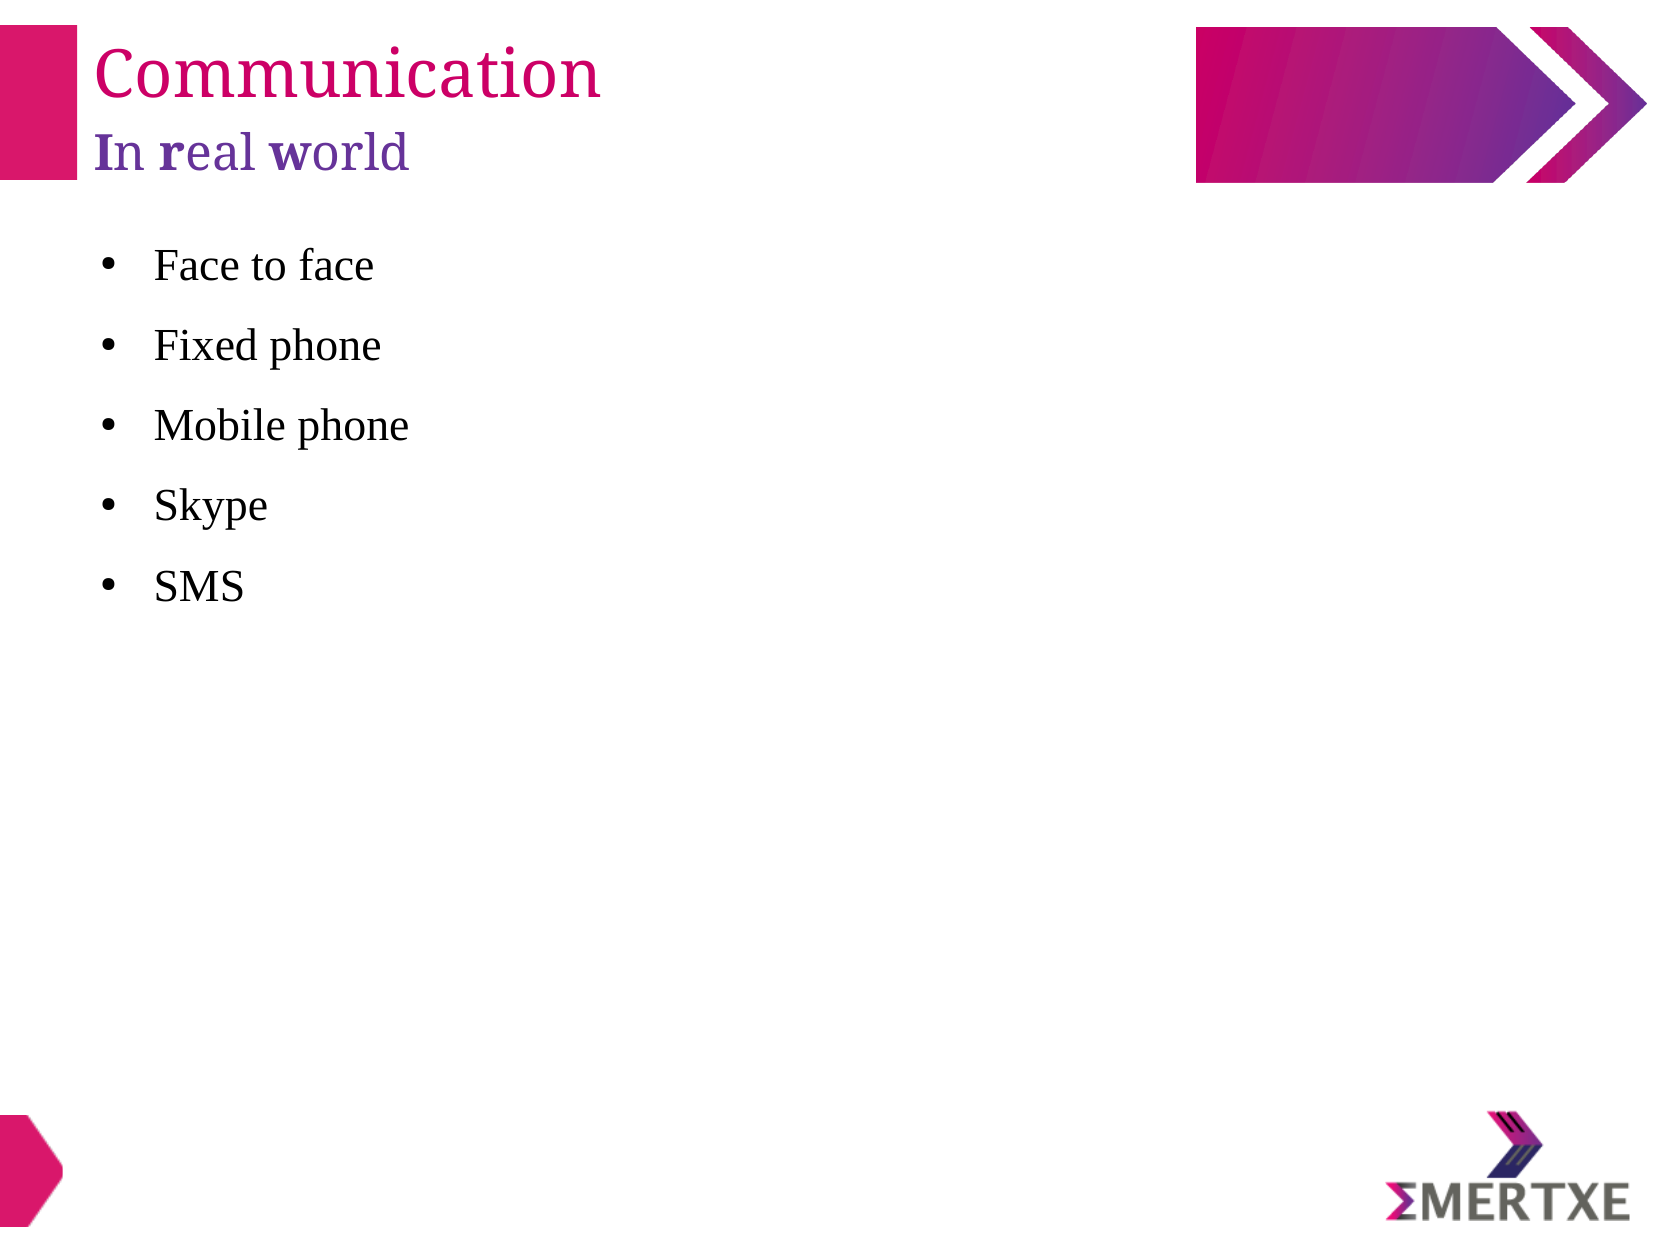

# Communication In real world
Face to face
Fixed phone
Mobile phone
Skype
SMS